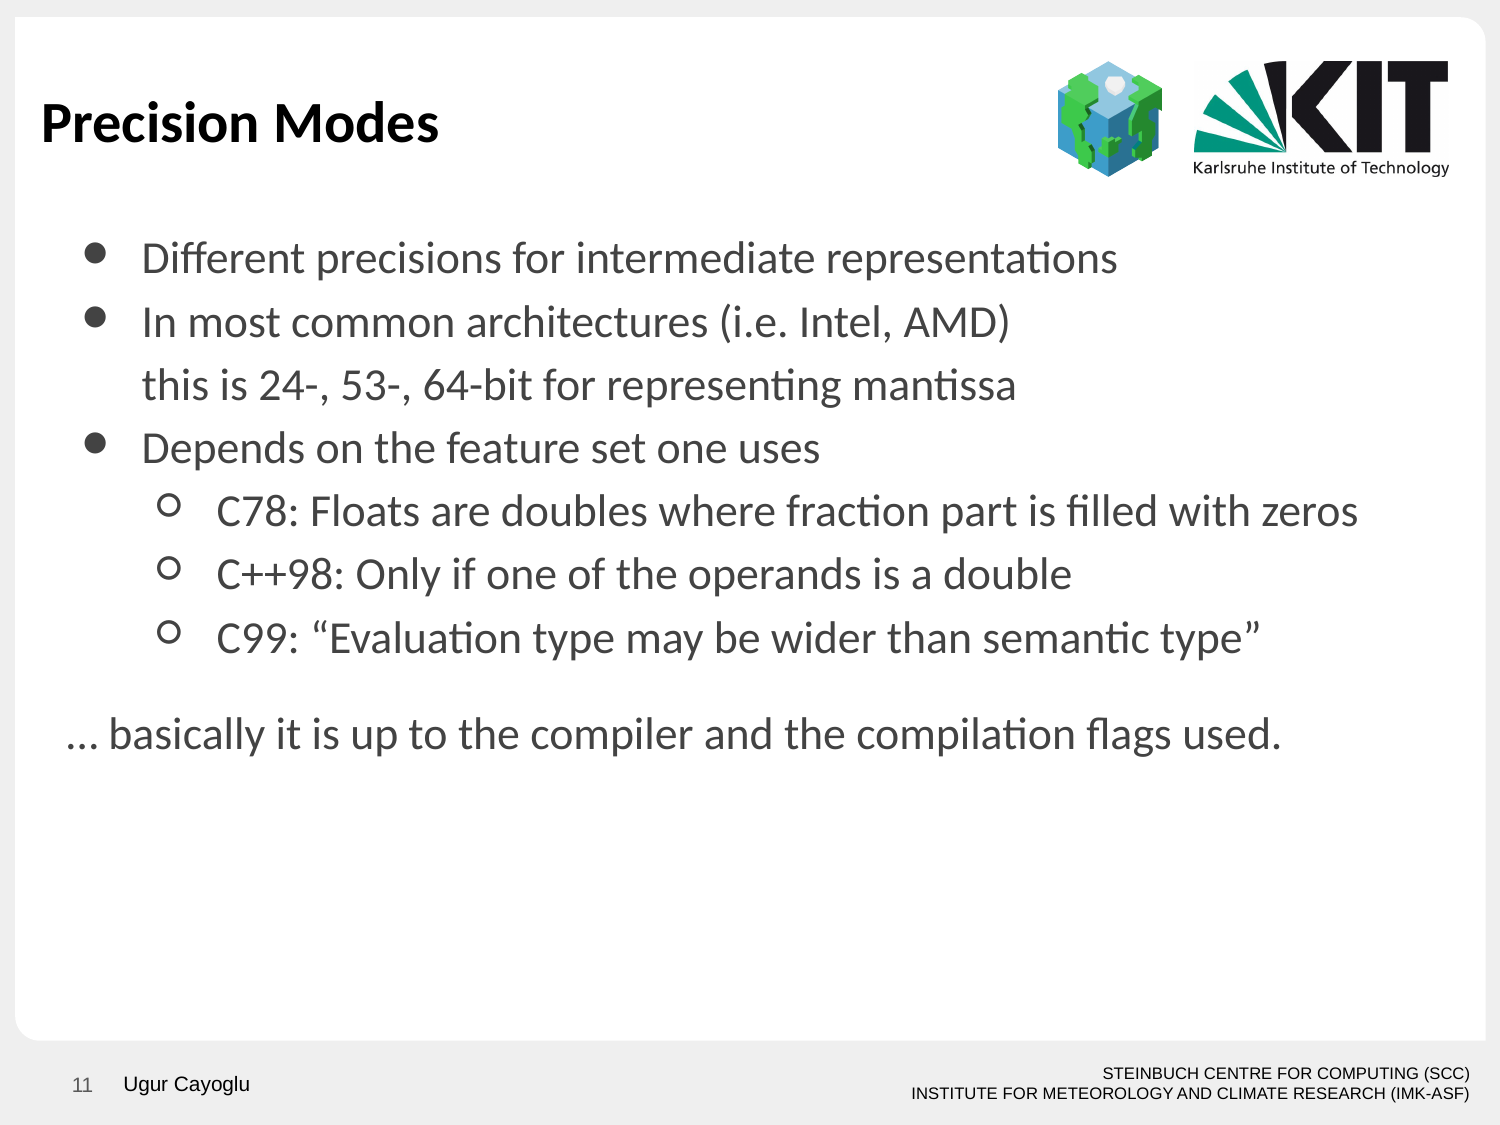

# Precision Modes
Different precisions for intermediate representations
In most common architectures (i.e. Intel, AMD)
this is 24-, 53-, 64-bit for representing mantissa
Depends on the feature set one uses
C78: Floats are doubles where fraction part is filled with zeros
C++98: Only if one of the operands is a double
C99: “Evaluation type may be wider than semantic type”
… basically it is up to the compiler and the compilation flags used.
STEINBUCH CENTRE FOR COMPUTING (SCC)
INSTITUTE FOR METEOROLOGY AND CLIMATE RESEARCH (IMK-ASF)
Ugur Cayoglu